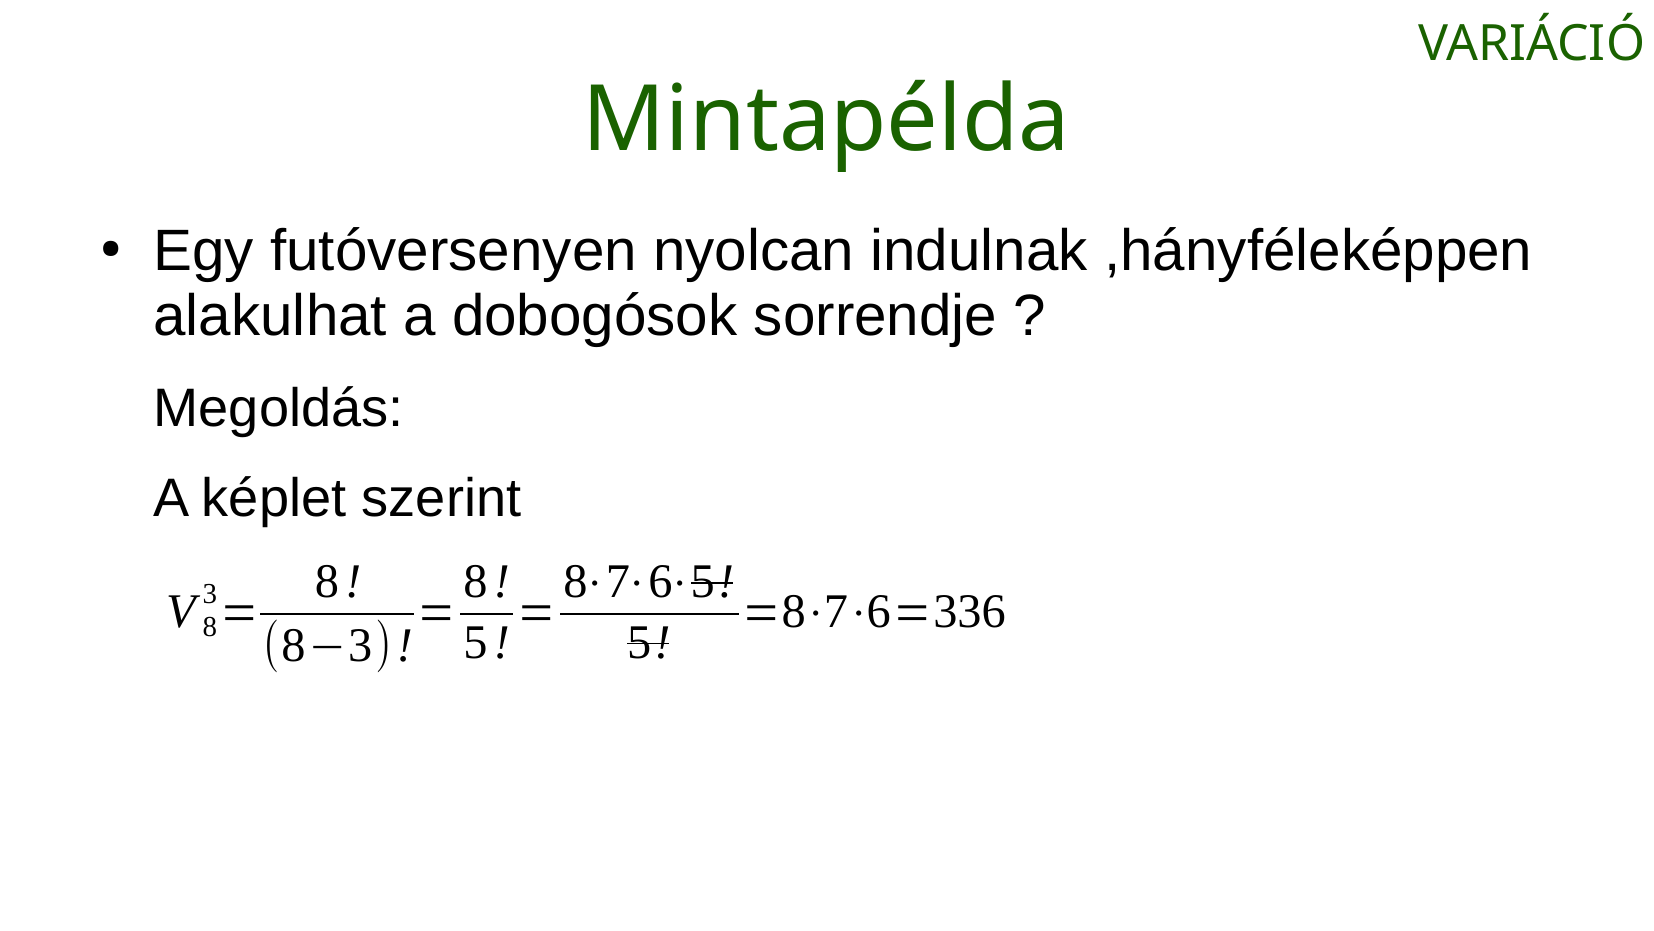

# VARIÁCIÓ
Mintapélda
Egy futóversenyen nyolcan indulnak ,hányféleképpen alakulhat a dobogósok sorrendje ?
Megoldás:
A képlet szerint